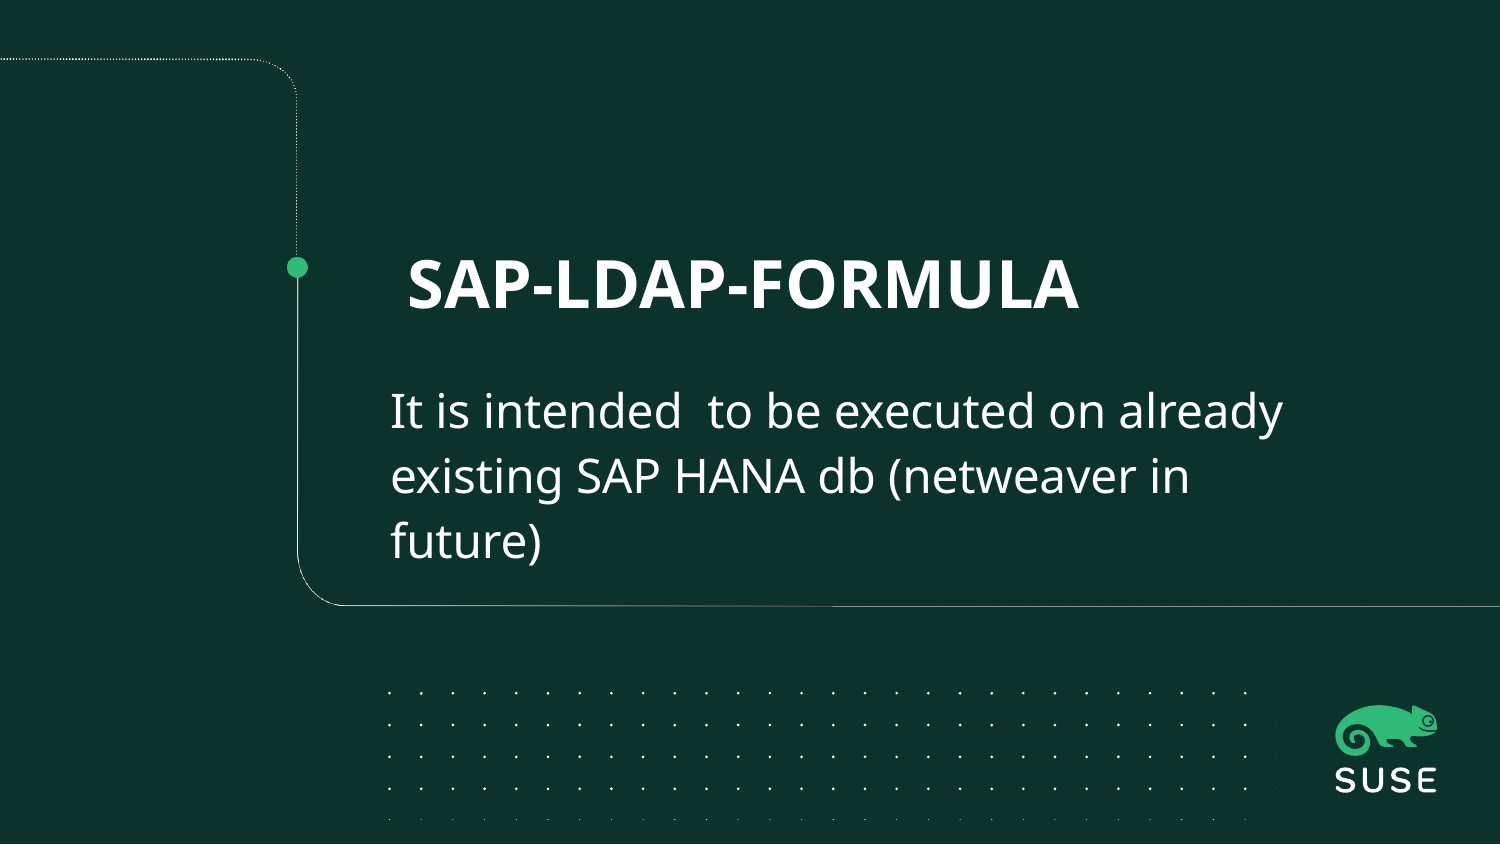

# SAP-LDAP-FORMULA
It is intended to be executed on already existing SAP HANA db (netweaver in future)